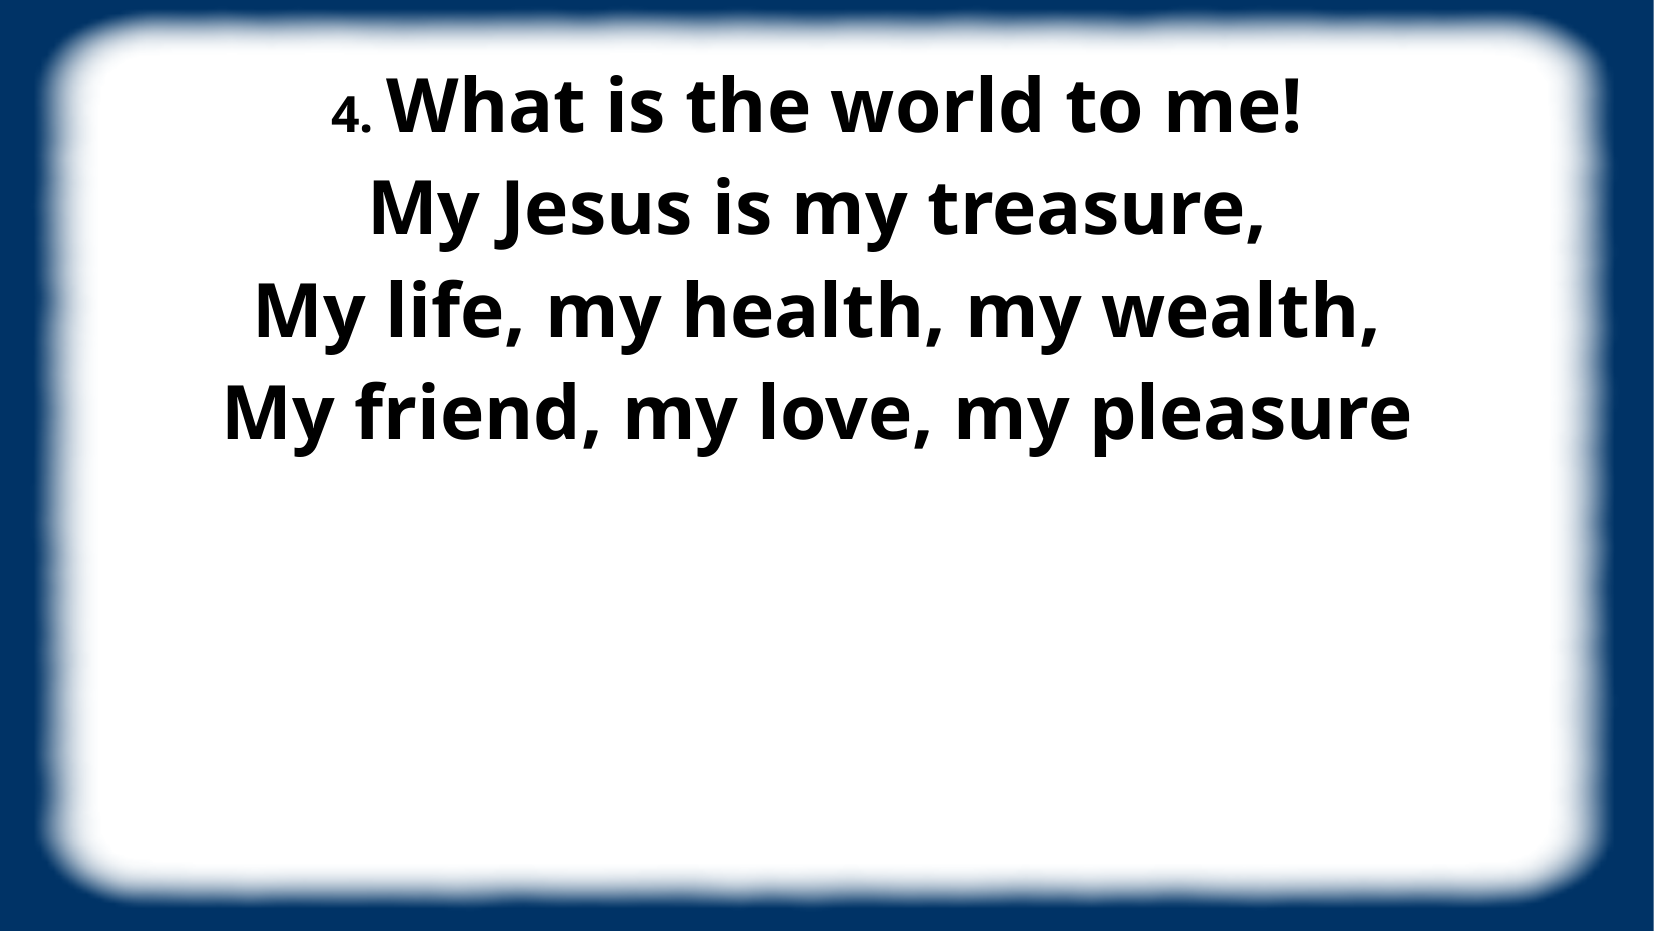

4. What is the world to me!
My Jesus is my treasure,
My life, my health, my wealth,
My friend, my love, my pleasure